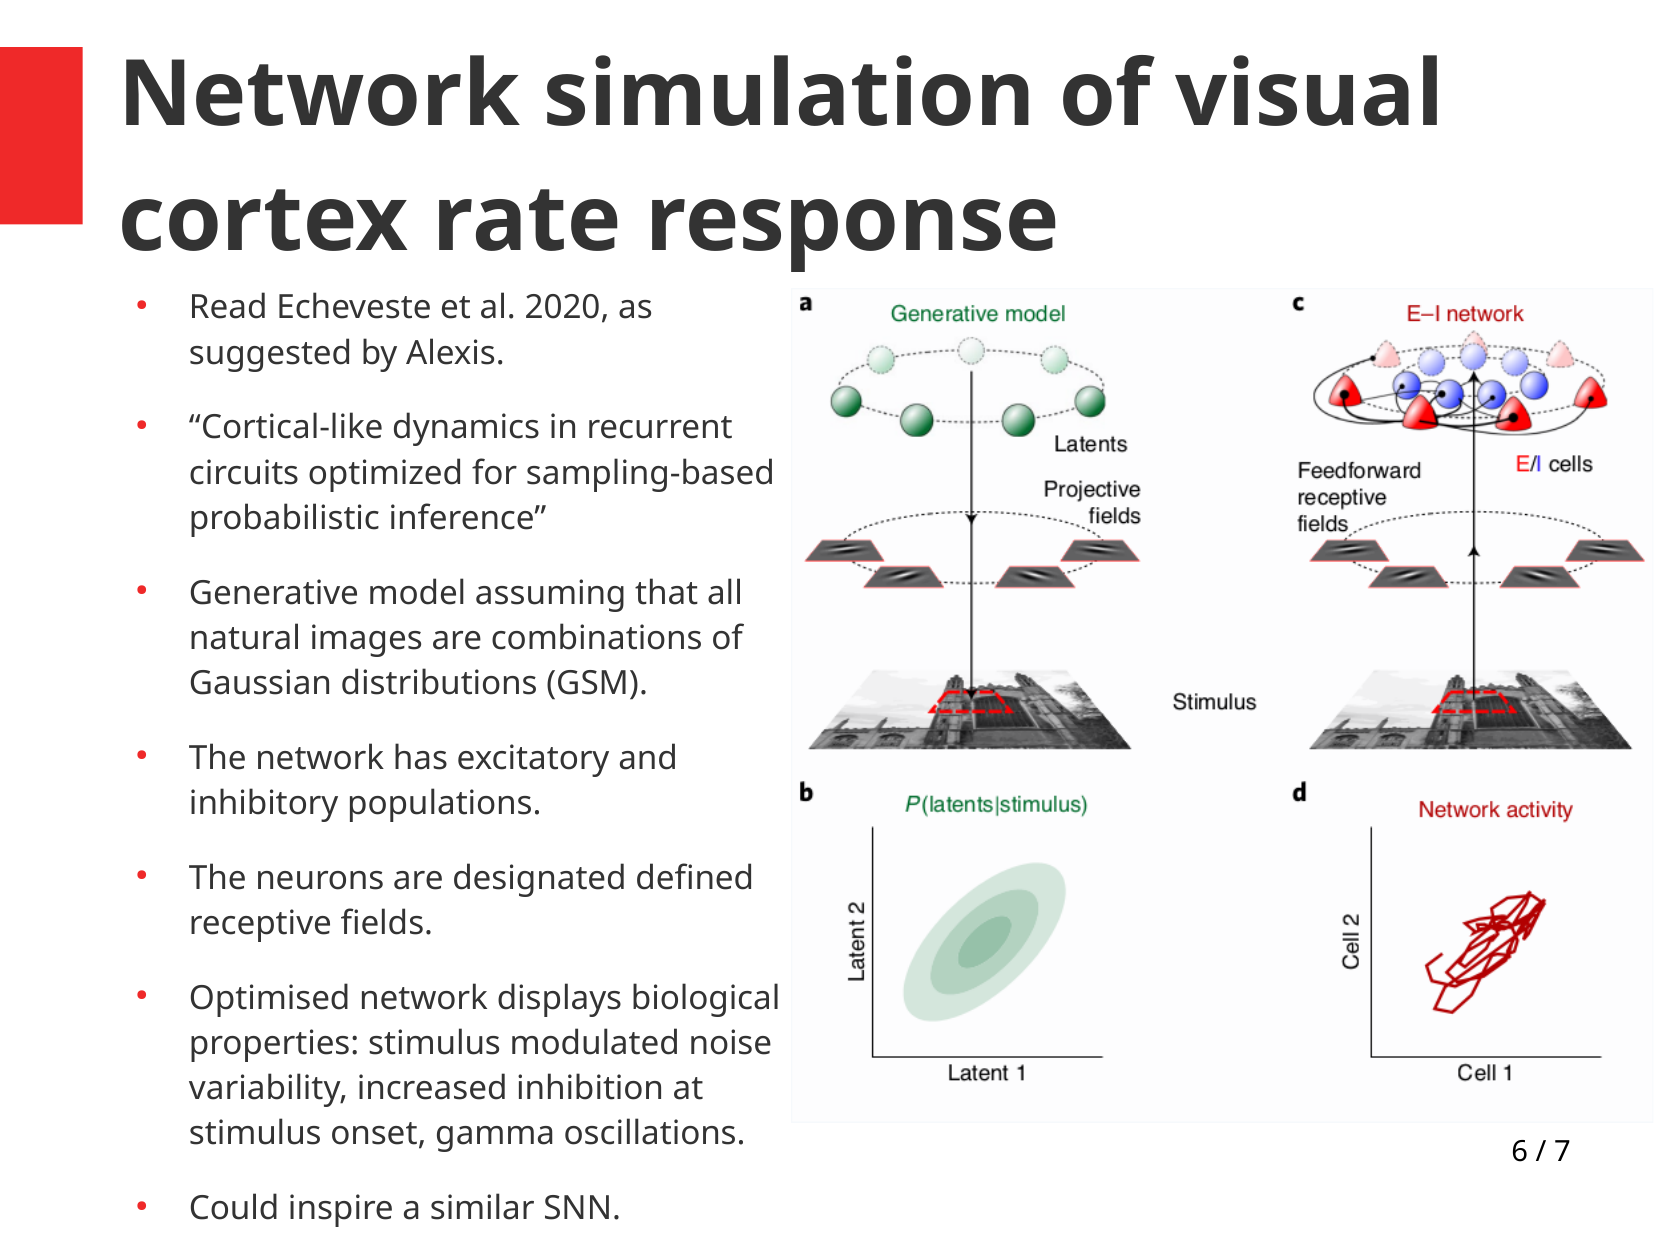

# Network simulation of visual cortex rate response
Read Echeveste et al. 2020, as suggested by Alexis.
“Cortical-like dynamics in recurrent circuits optimized for sampling-based probabilistic inference”
Generative model assuming that all natural images are combinations of Gaussian distributions (GSM).
The network has excitatory and inhibitory populations.
The neurons are designated defined receptive fields.
Optimised network displays biological properties: stimulus modulated noise variability, increased inhibition at stimulus onset, gamma oscillations.
Could inspire a similar SNN.
6